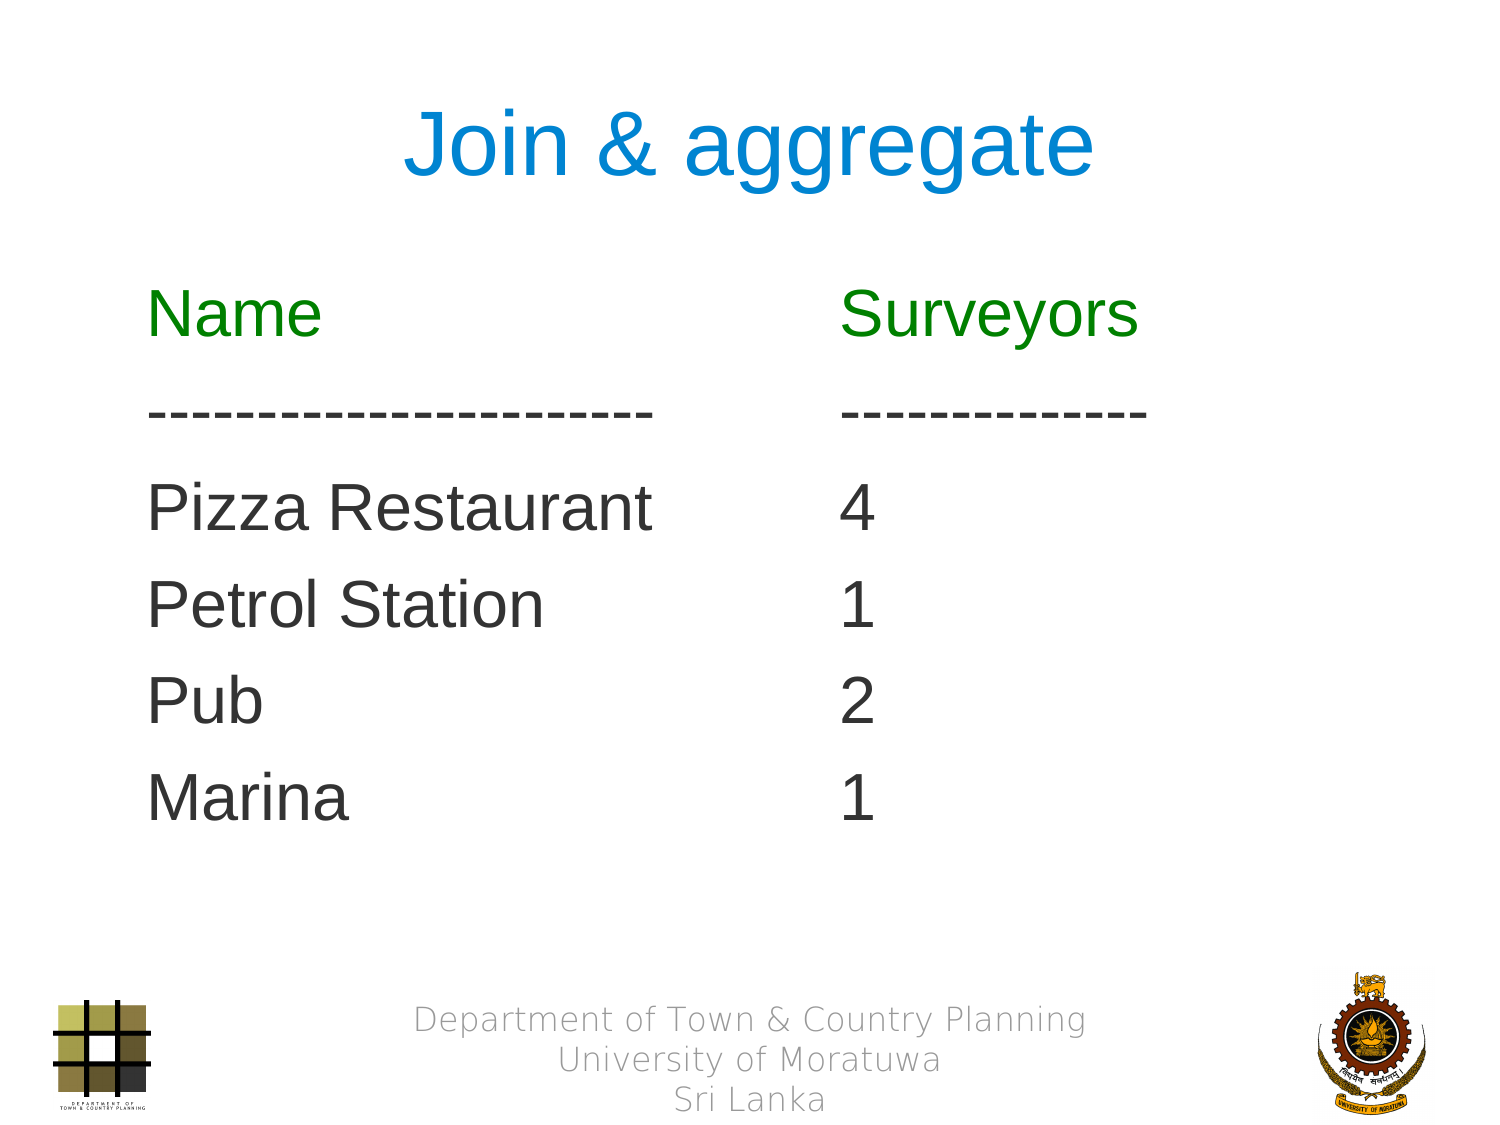

# Join & aggregate
Name 		Surveyors
----------------------- 		--------------
Pizza Restaurant		4
Petrol Station		1
Pub				2
Marina				1